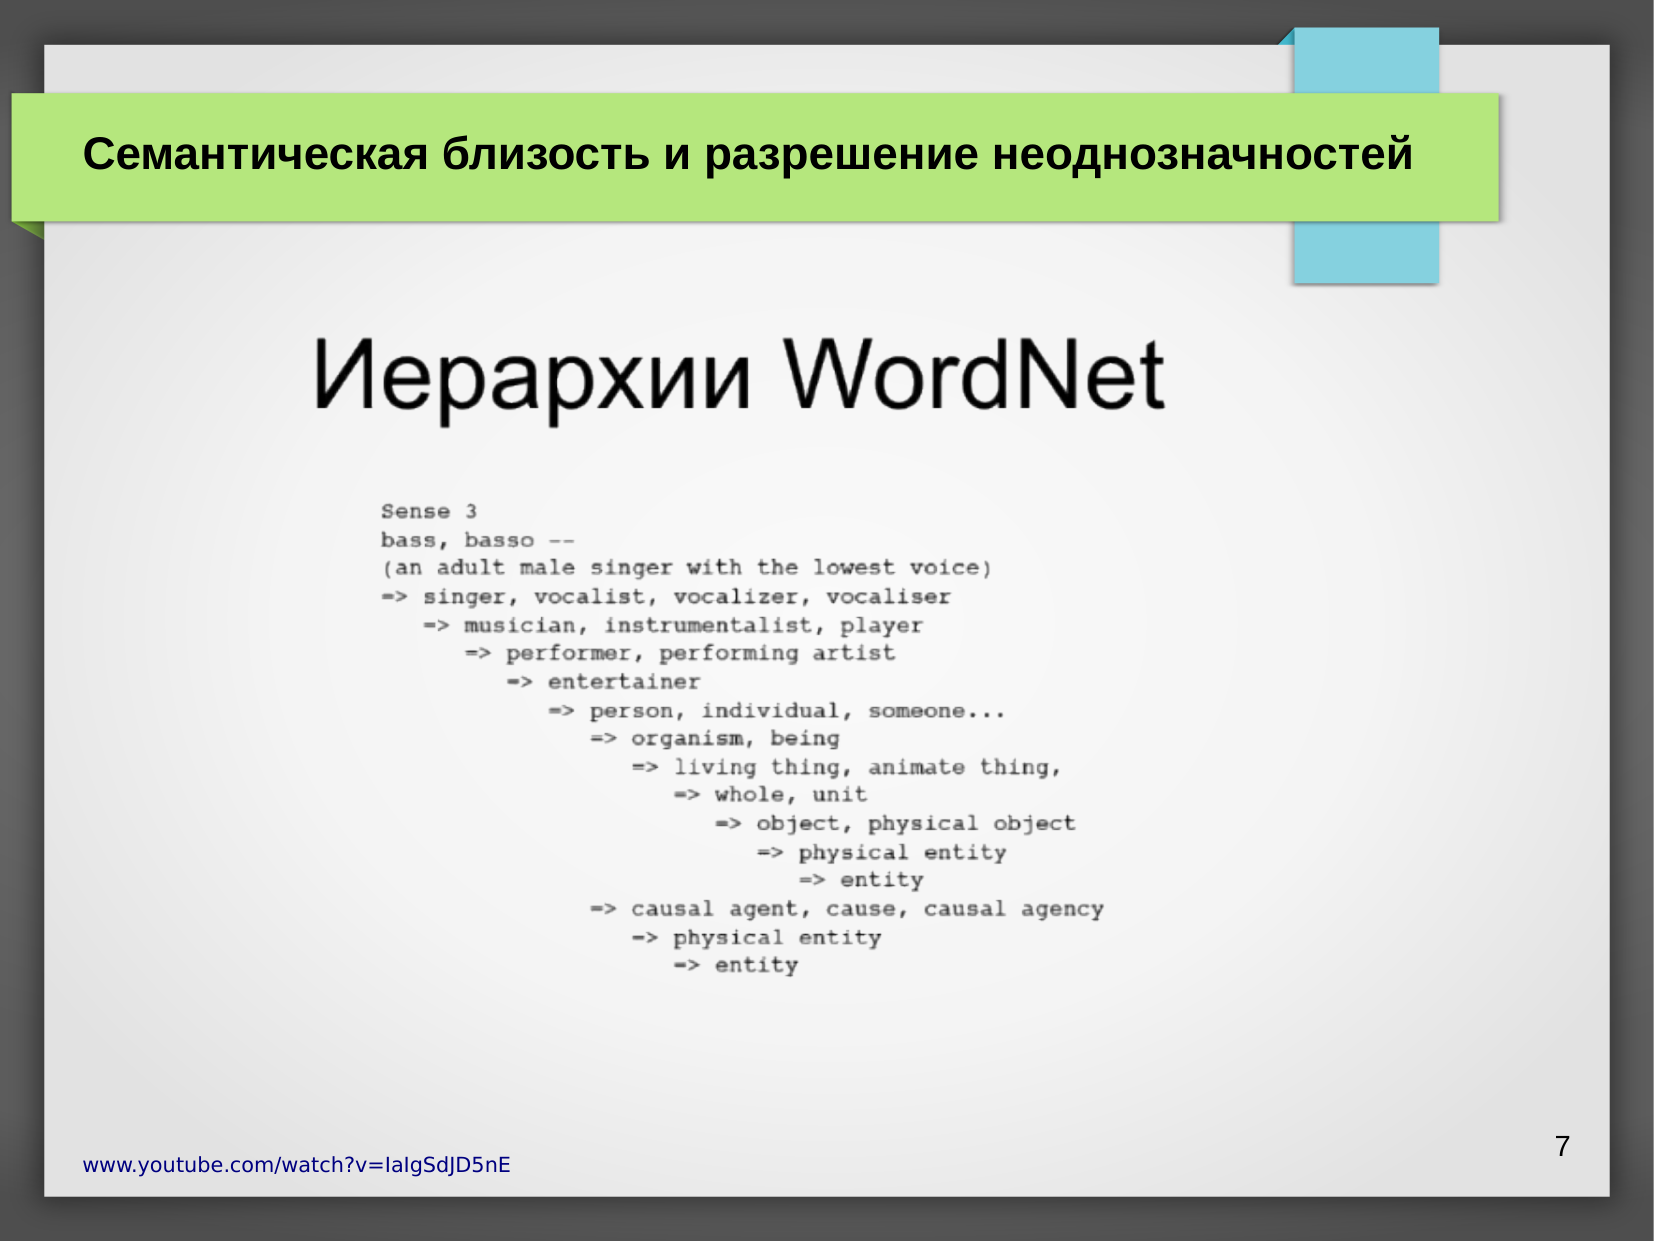

# Семантическая близость и разрешение неоднозначностей
7
www.youtube.com/watch?v=IaIgSdJD5nE